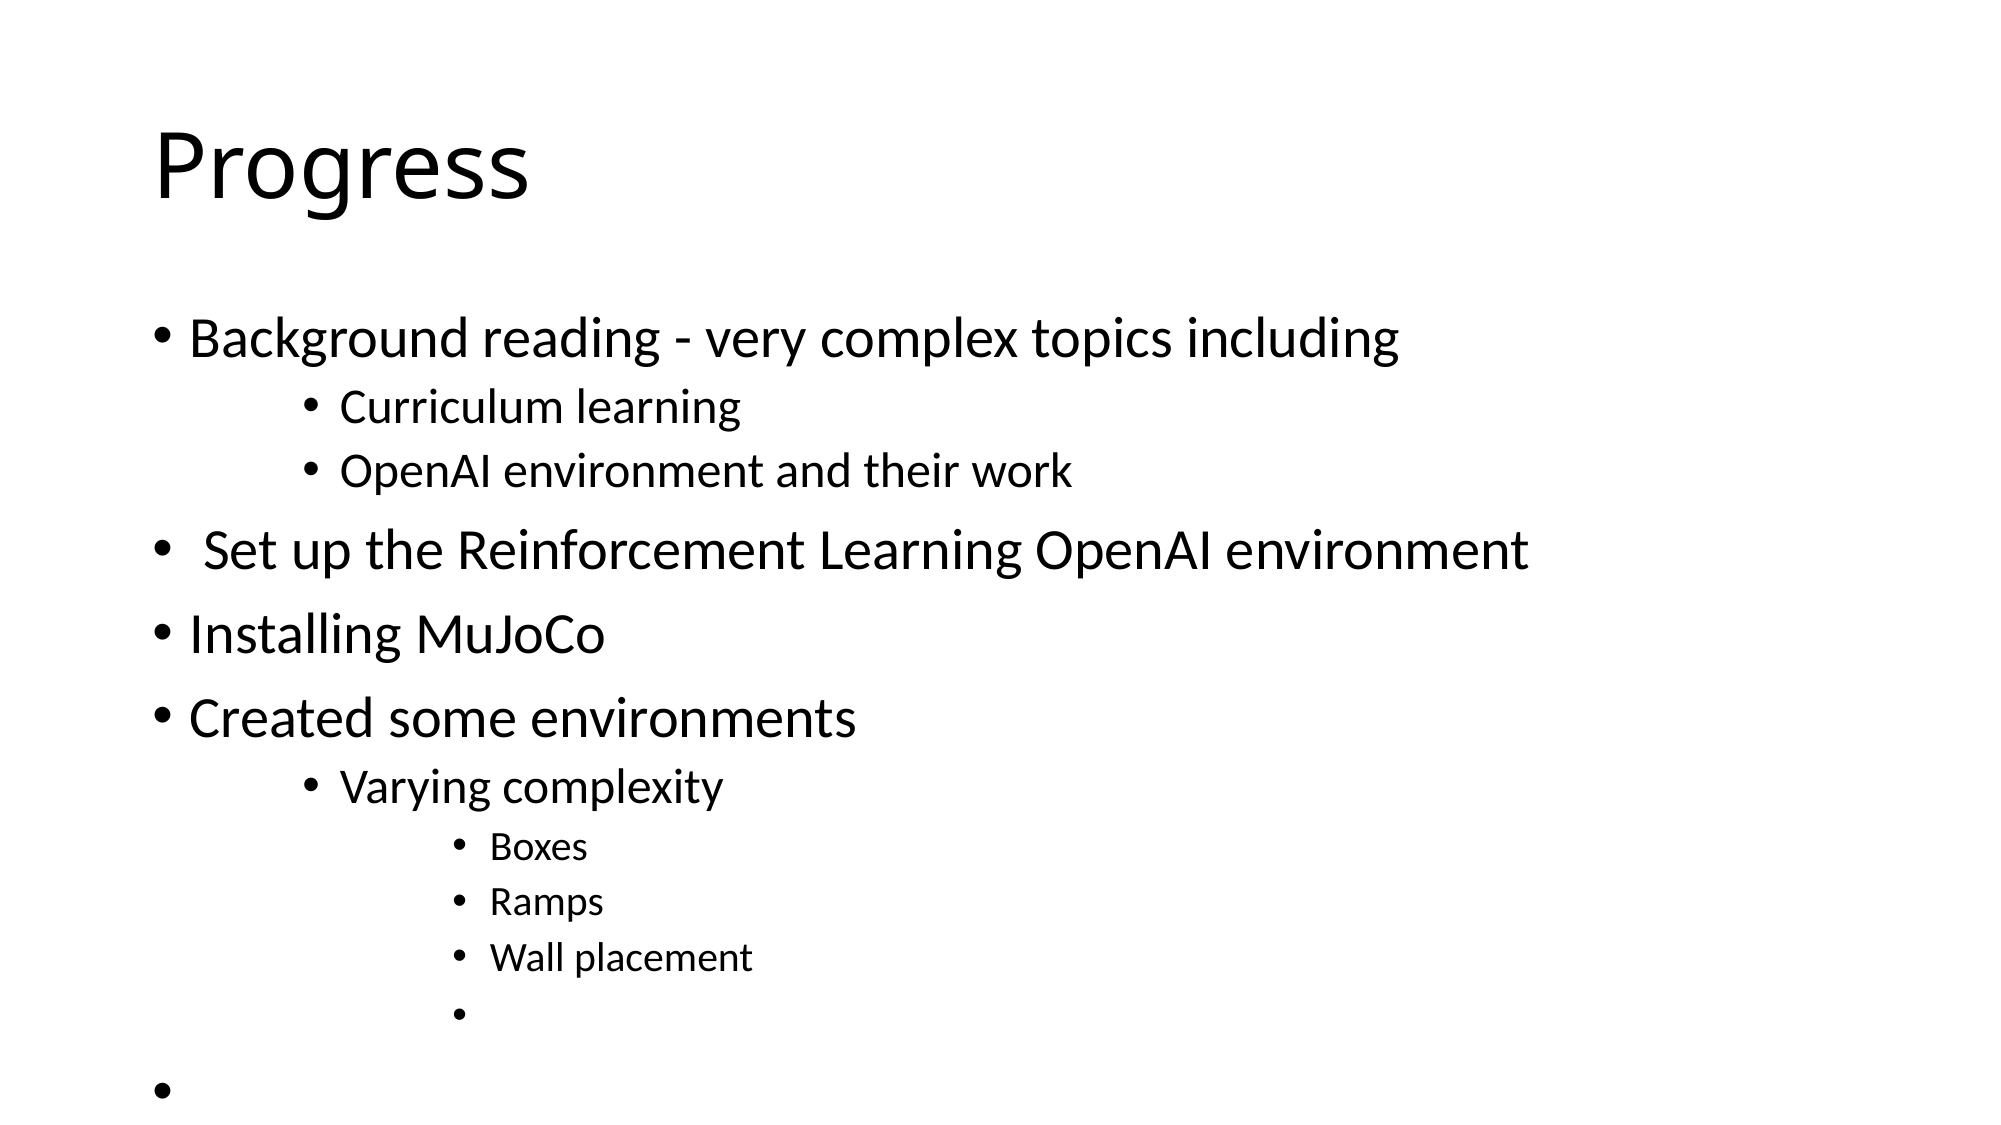

# Progress
Background reading - very complex topics including
Curriculum learning
OpenAI environment and their work
 Set up the Reinforcement Learning OpenAI environment
Installing MuJoCo
Created some environments
Varying complexity
Boxes
Ramps
Wall placement